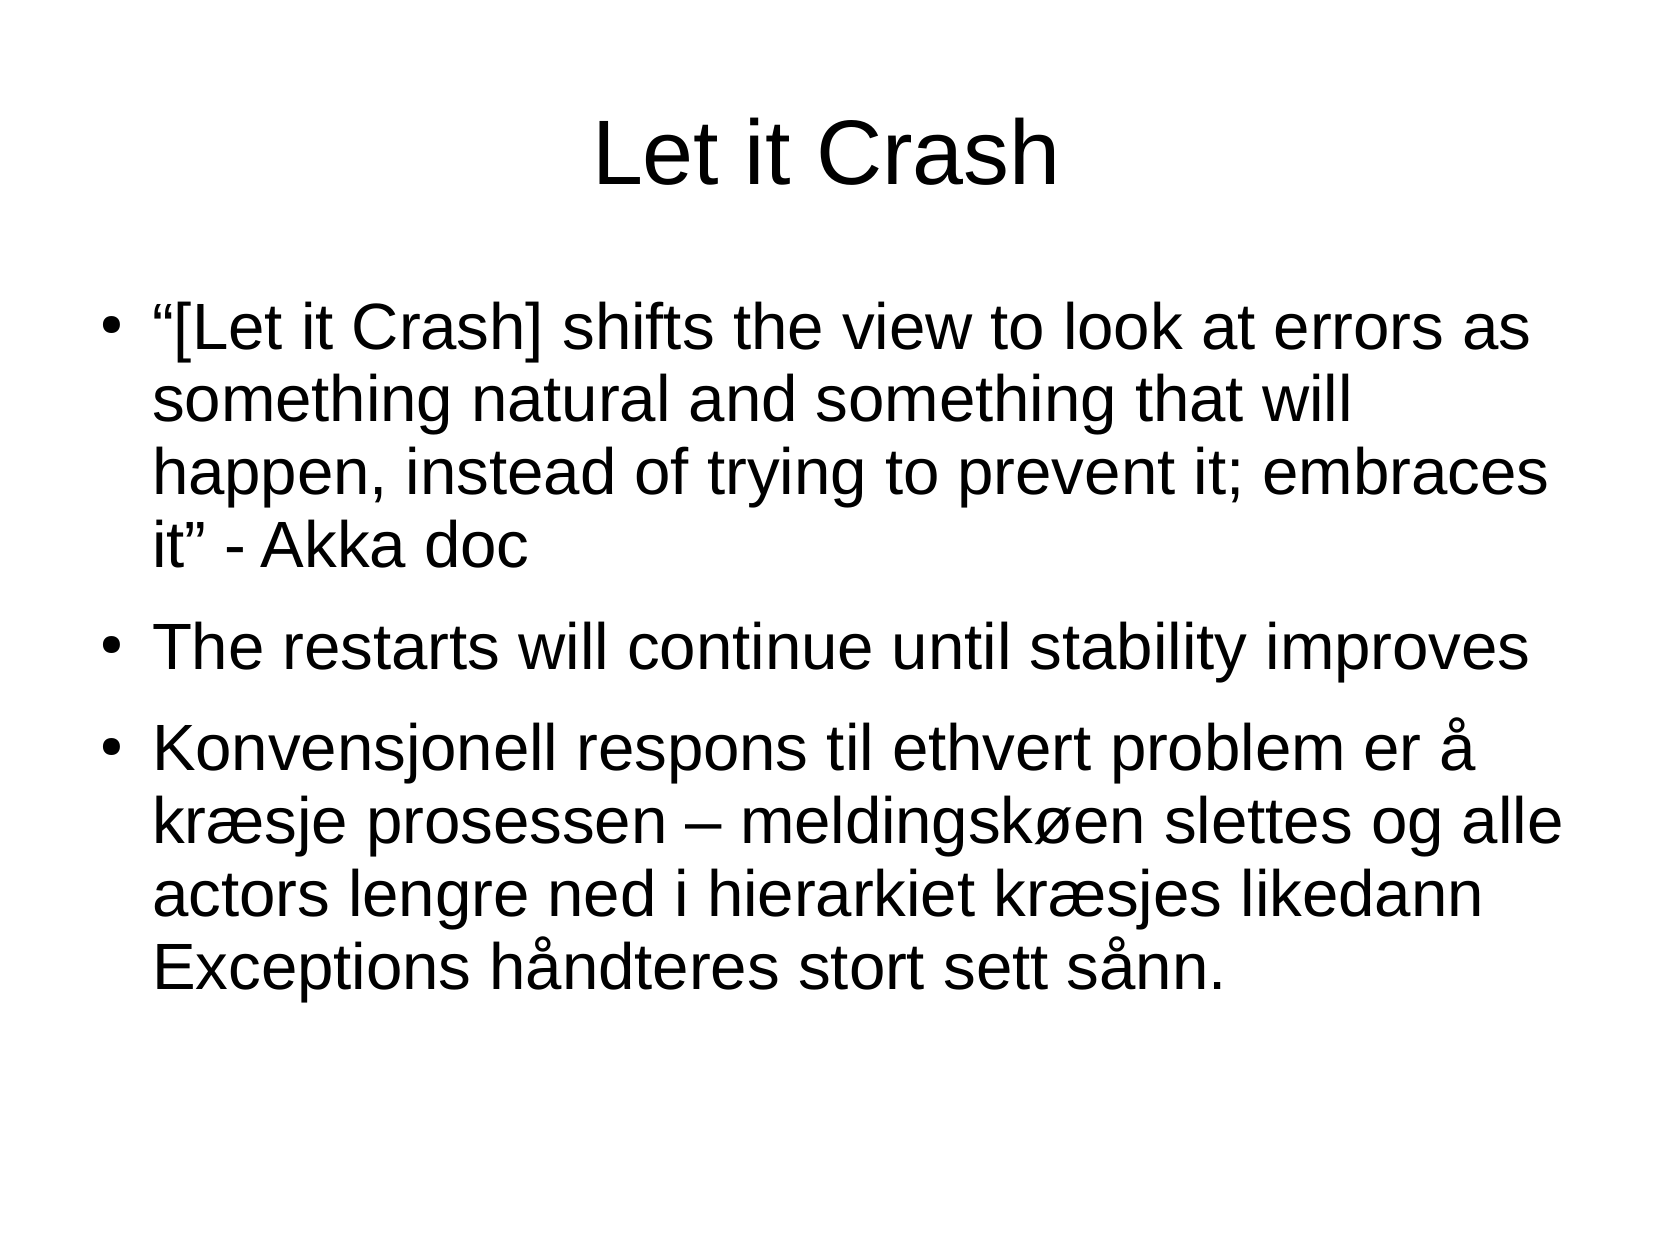

# Let it Crash
“[Let it Crash] shifts the view to look at errors as something natural and something that will happen, instead of trying to prevent it; embraces it” - Akka doc
The restarts will continue until stability improves
Konvensjonell respons til ethvert problem er å kræsje prosessen – meldingskøen slettes og alle actors lengre ned i hierarkiet kræsjes likedann Exceptions håndteres stort sett sånn.